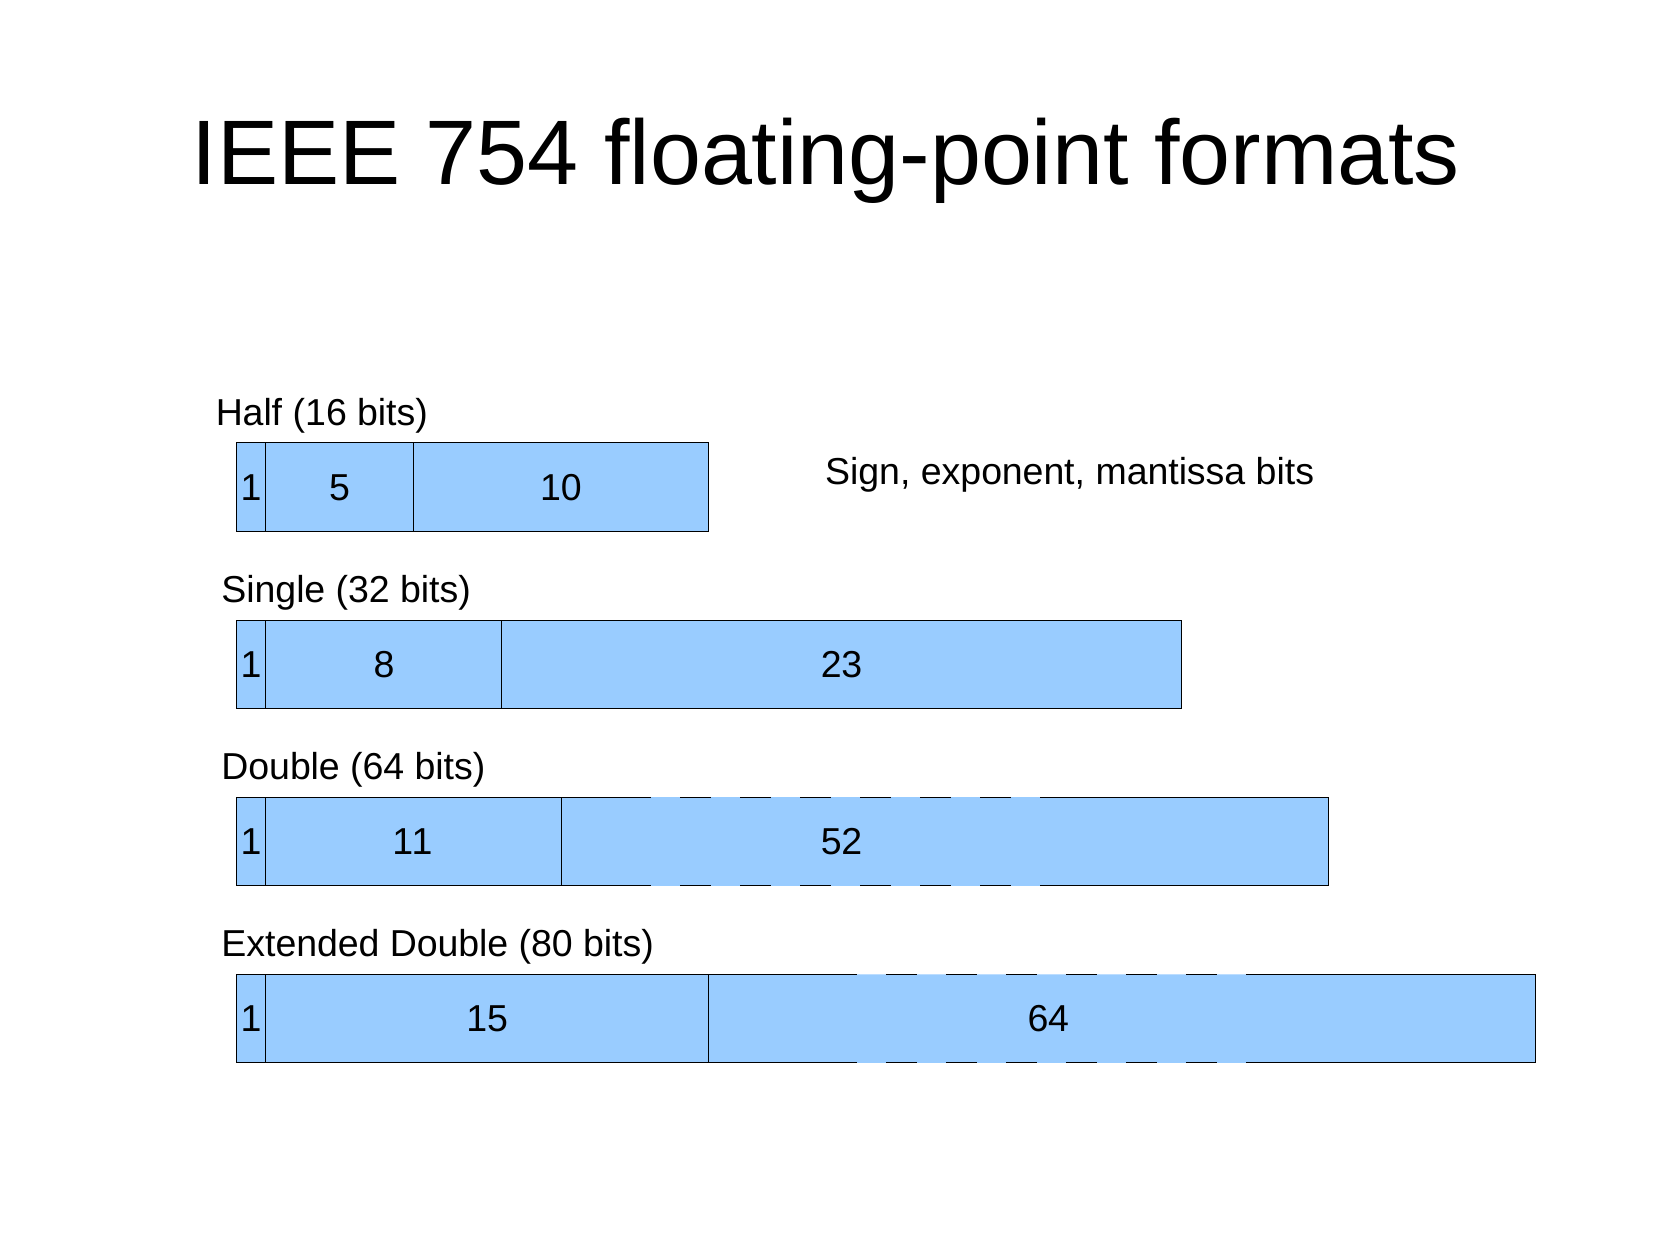

# IEEE 754 floating-point formats
Half (16 bits)
1
5
10
Sign, exponent, mantissa bits
Single (32 bits)
1
8
23
Double (64 bits)
1
11
52
Extended Double (80 bits)
1
15
64